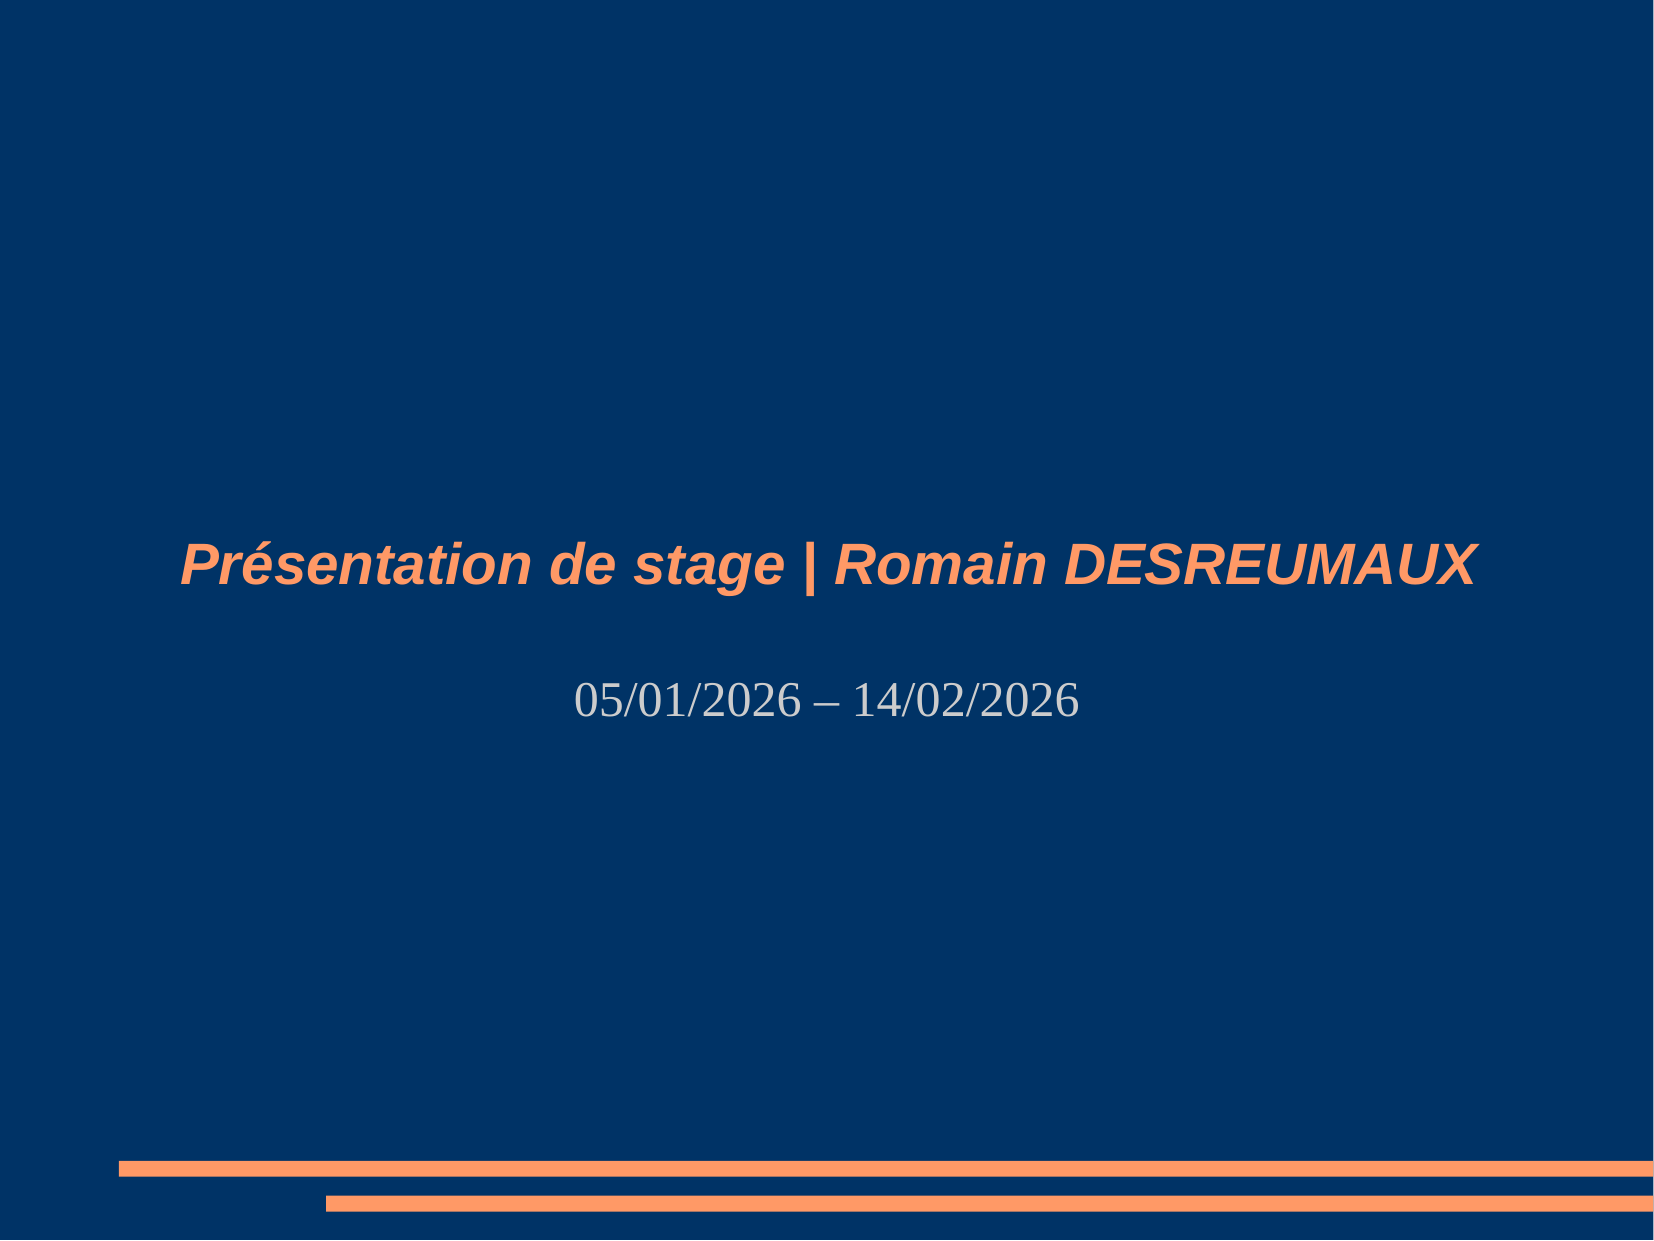

05/01/2026 – 14/02/2026
# Présentation de stage | Romain DESREUMAUX